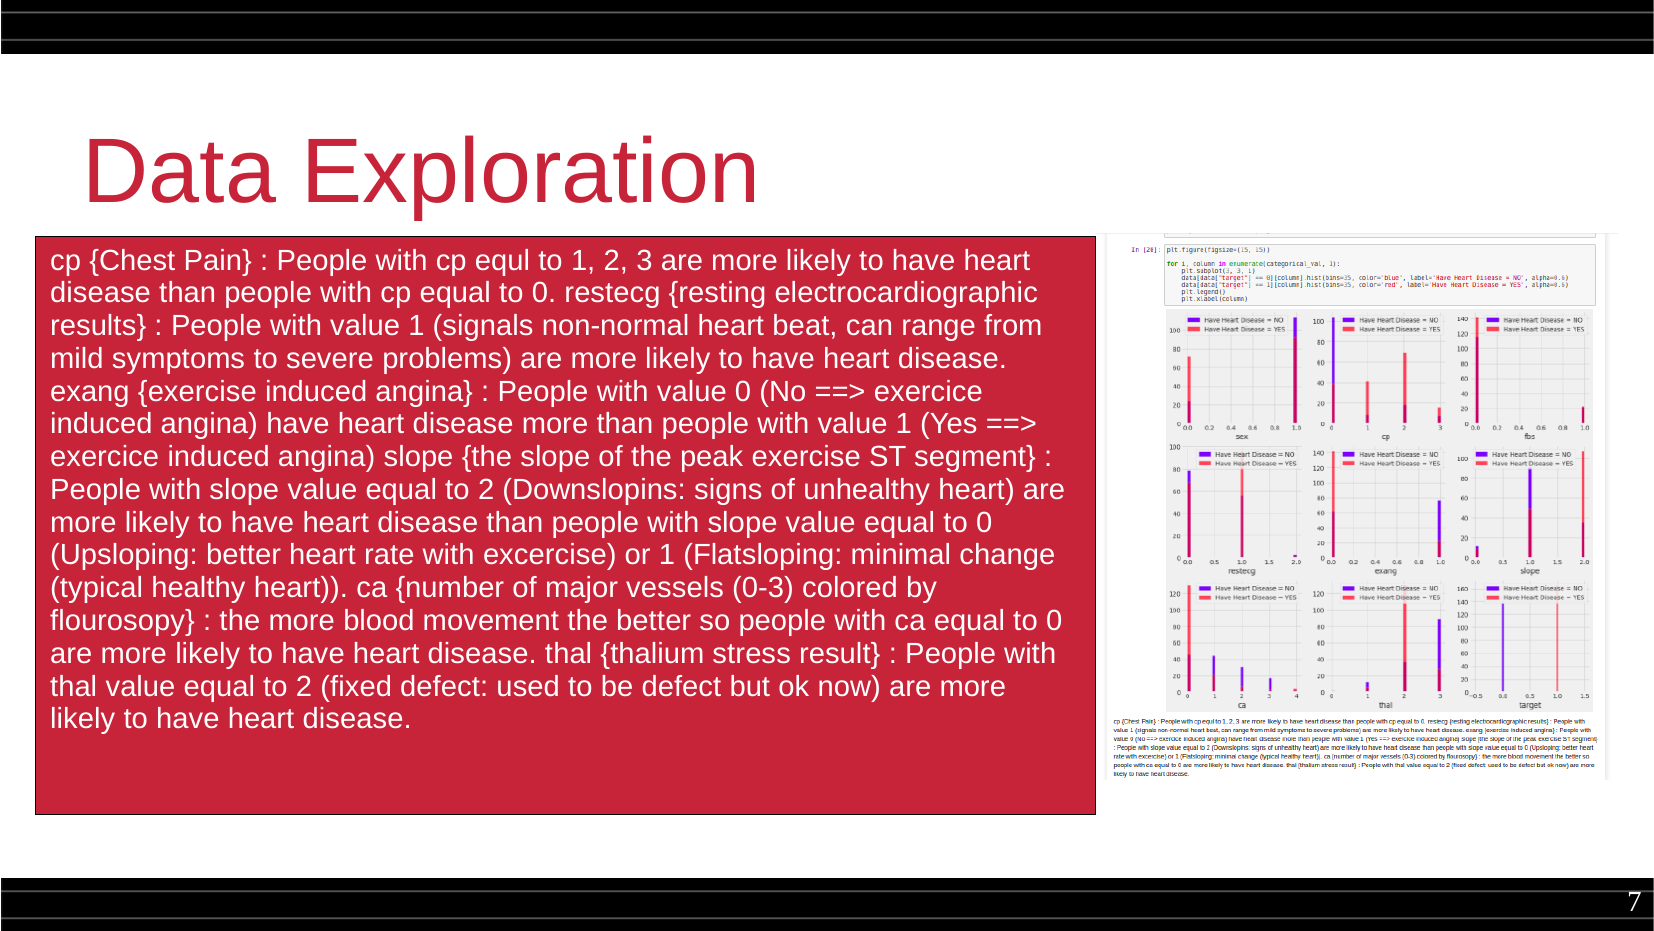

# Data Exploration
cp {Chest Pain} : People with cp equl to 1, 2, 3 are more likely to have heart disease than people with cp equal to 0. restecg {resting electrocardiographic results} : People with value 1 (signals non-normal heart beat, can range from mild symptoms to severe problems) are more likely to have heart disease. exang {exercise induced angina} : People with value 0 (No ==> exercice induced angina) have heart disease more than people with value 1 (Yes ==> exercice induced angina) slope {the slope of the peak exercise ST segment} : People with slope value equal to 2 (Downslopins: signs of unhealthy heart) are more likely to have heart disease than people with slope value equal to 0 (Upsloping: better heart rate with excercise) or 1 (Flatsloping: minimal change (typical healthy heart)). ca {number of major vessels (0-3) colored by flourosopy} : the more blood movement the better so people with ca equal to 0 are more likely to have heart disease. thal {thalium stress result} : People with thal value equal to 2 (fixed defect: used to be defect but ok now) are more likely to have heart disease.